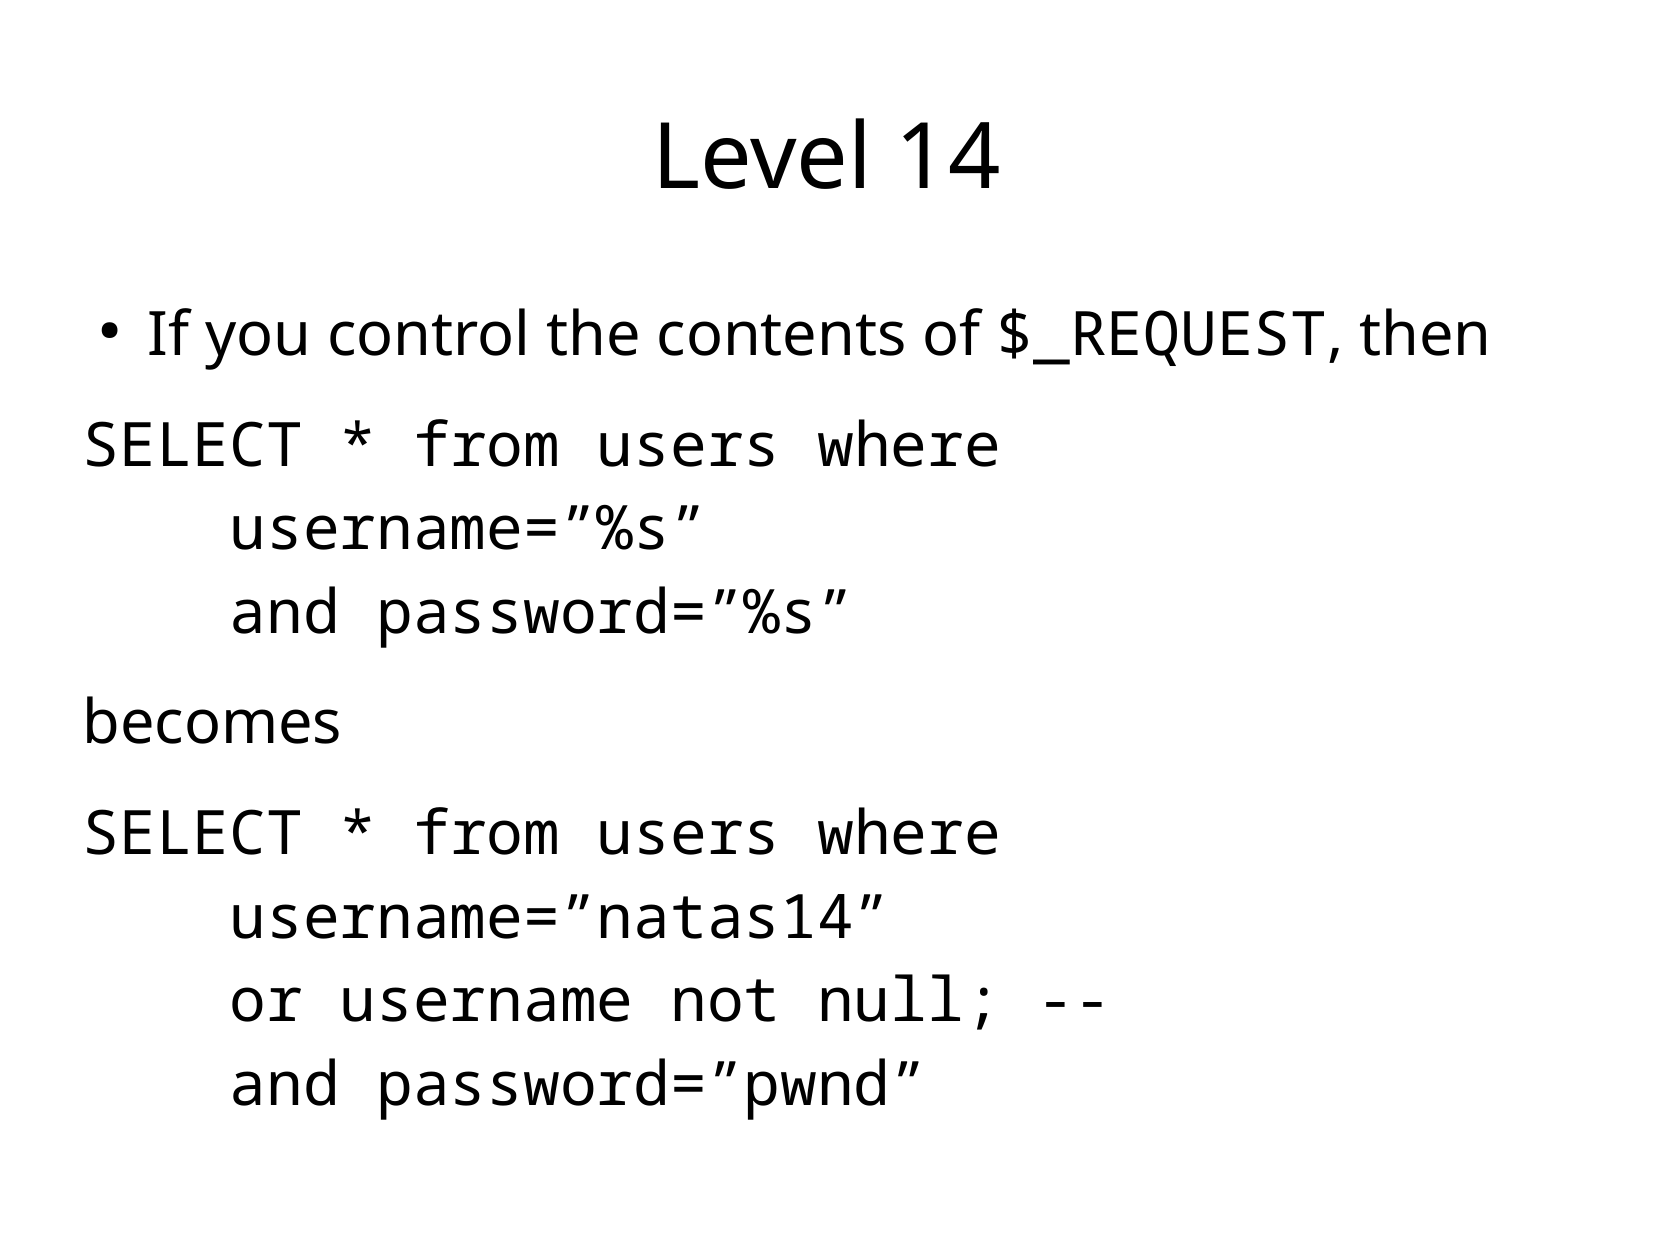

# Level 14
If you control the contents of $_REQUEST, then
SELECT * from users where
 username=”%s”
 and password=”%s”
becomes
SELECT * from users where
 username=”natas14”
 or username not null; --
 and password=”pwnd”